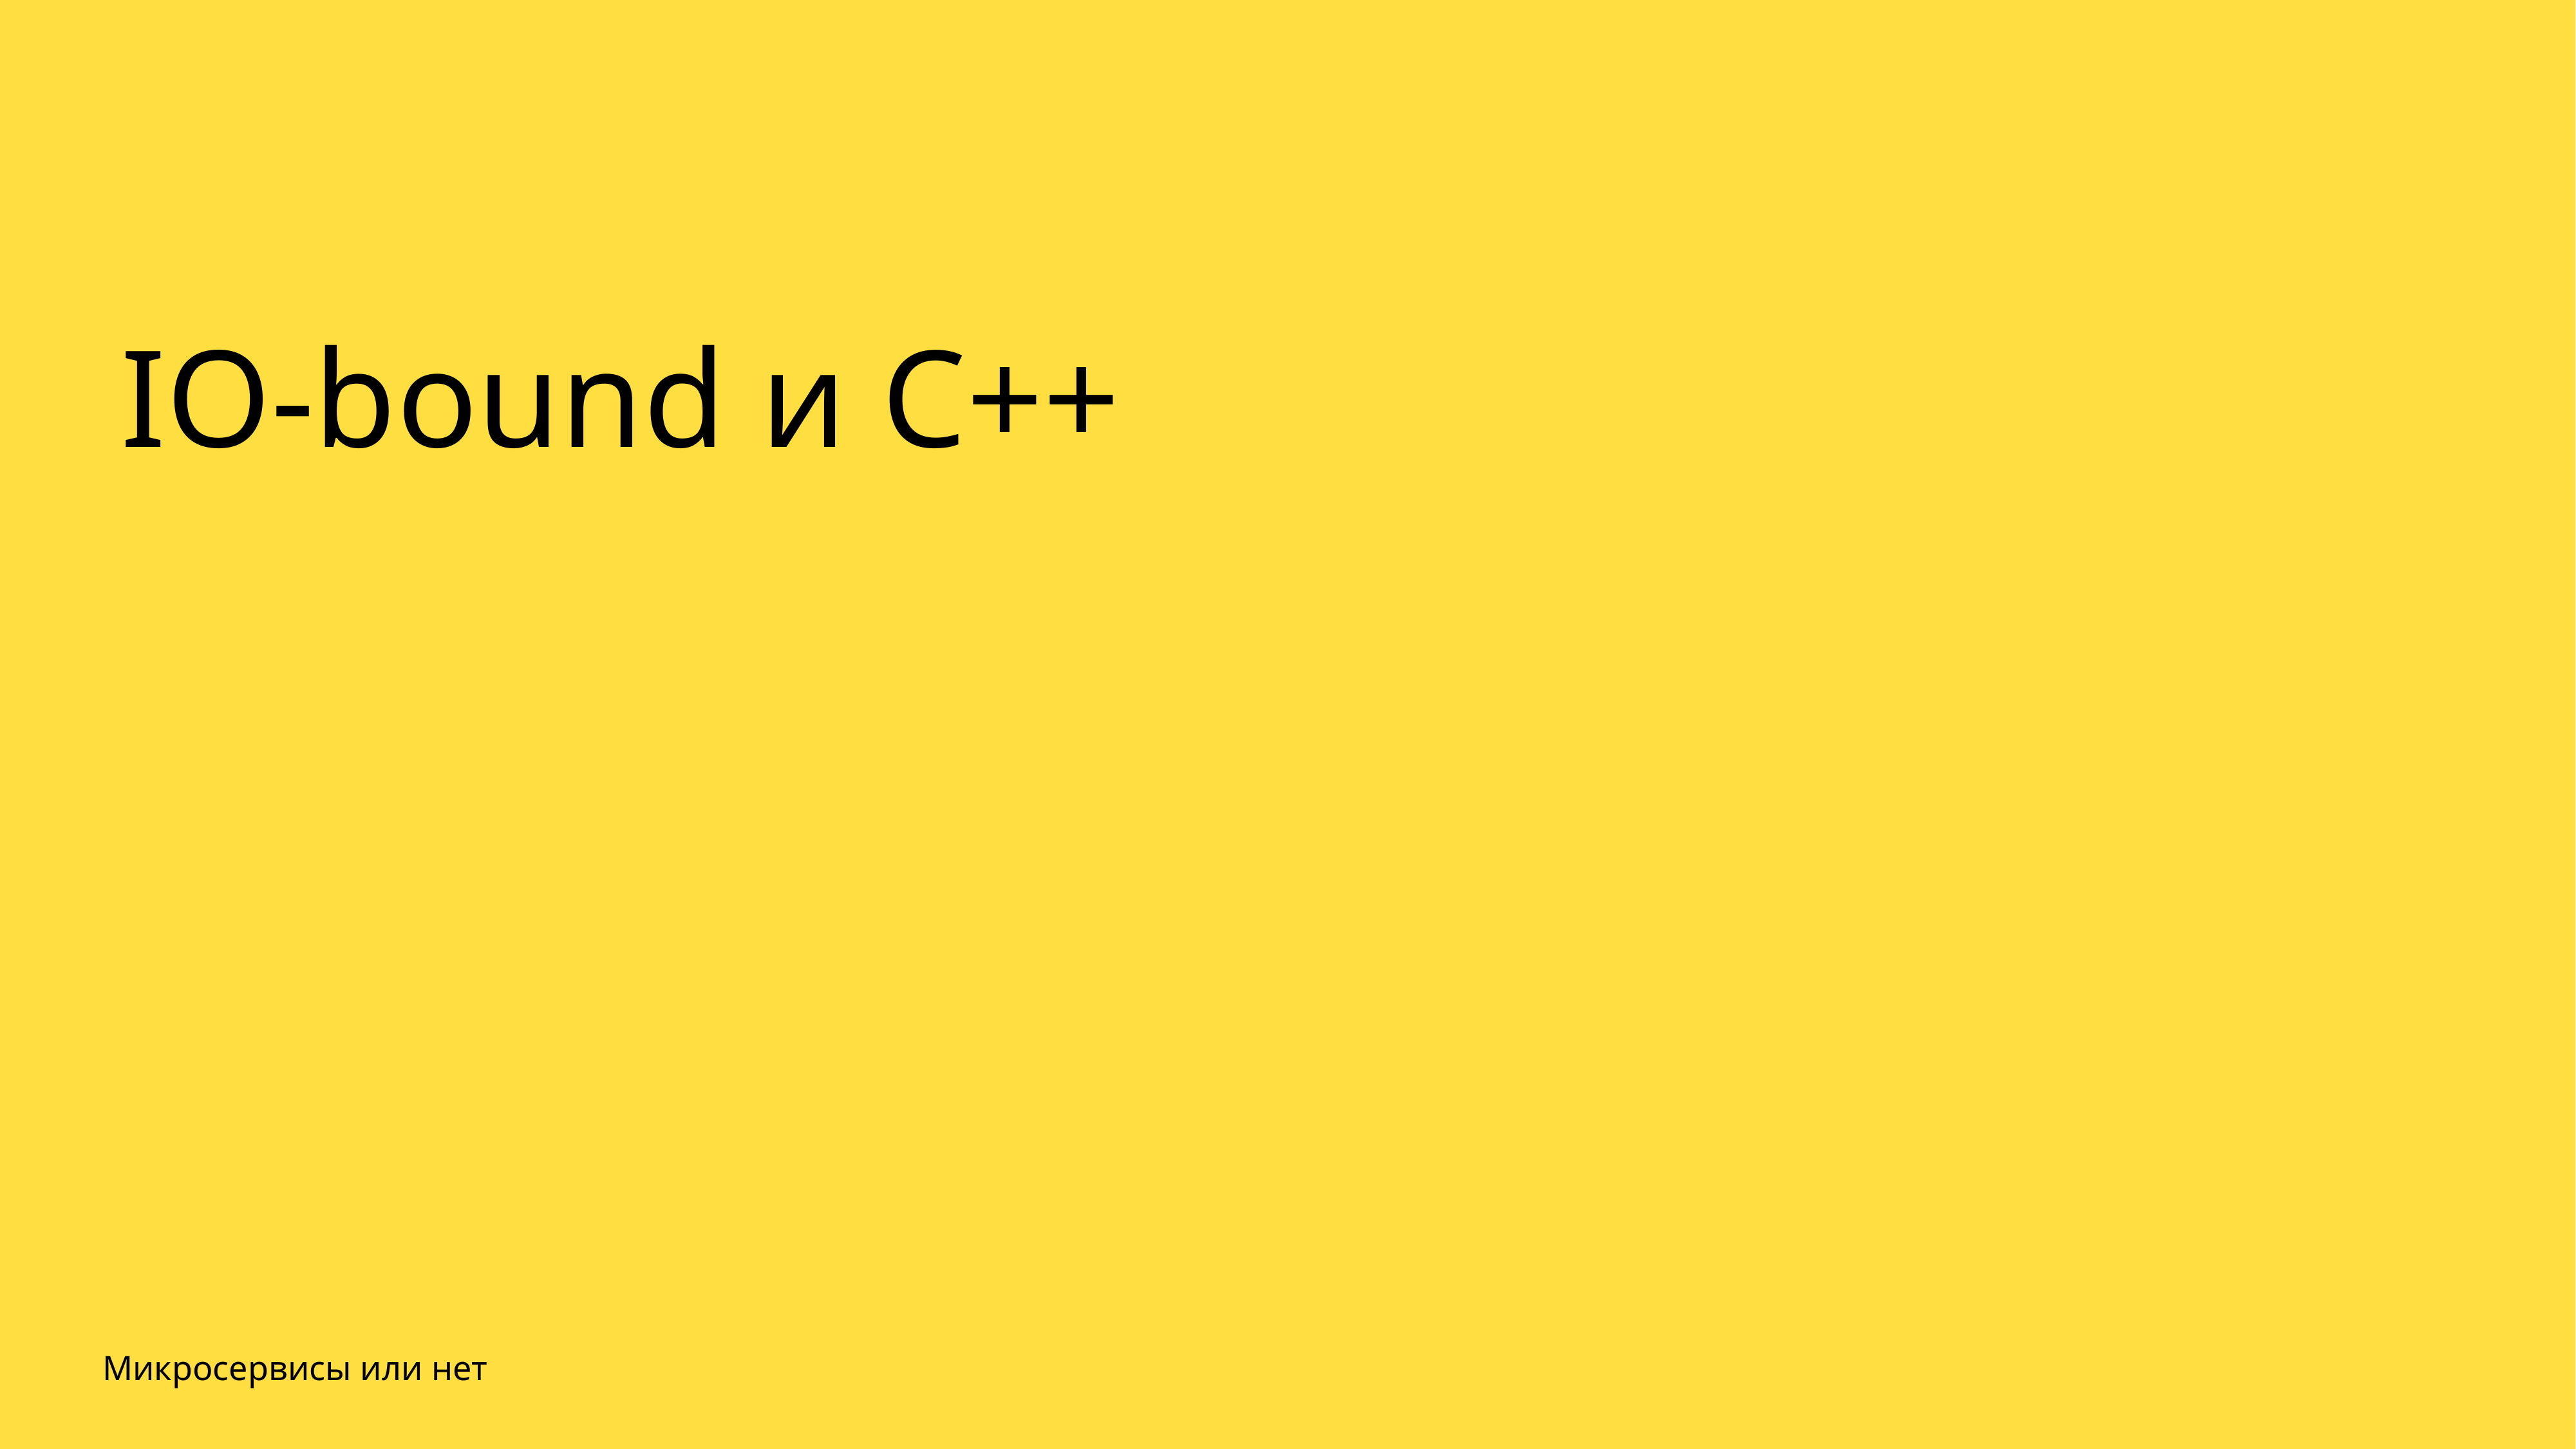

# IO-bound и C++
Микросервисы или нет